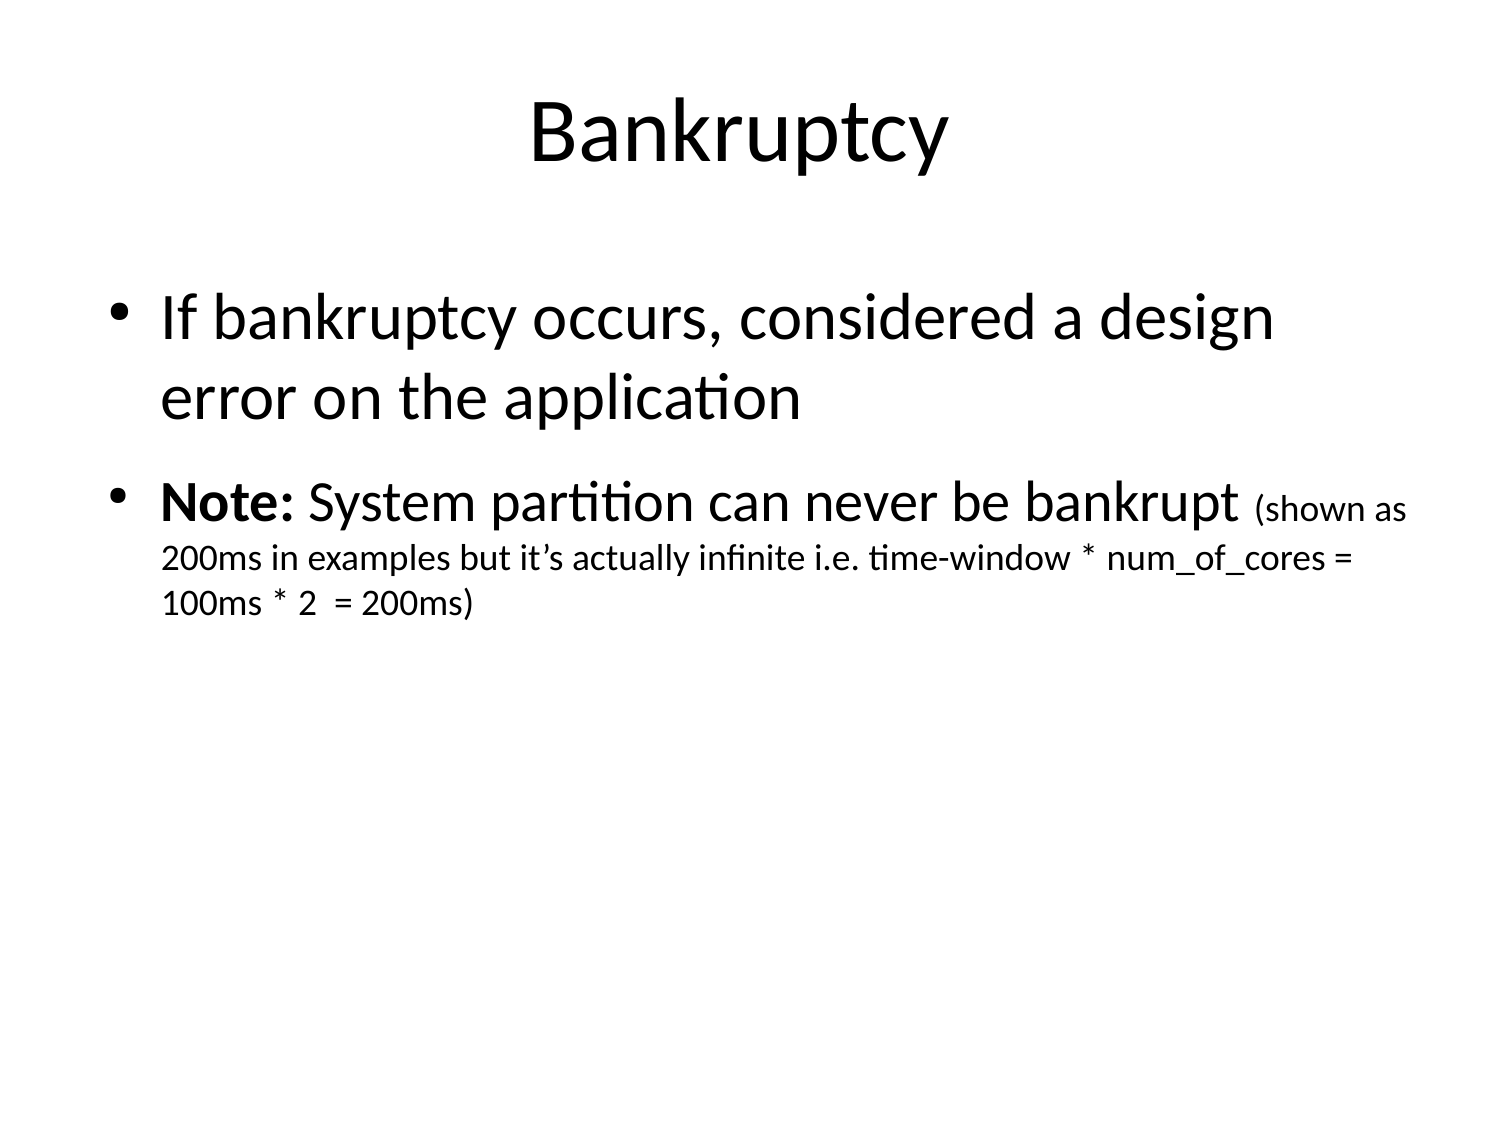

# Bankruptcy
If bankruptcy occurs, considered a design error on the application
Note: System partition can never be bankrupt (shown as 200ms in examples but it’s actually infinite i.e. time-window * num_of_cores = 100ms * 2 = 200ms)